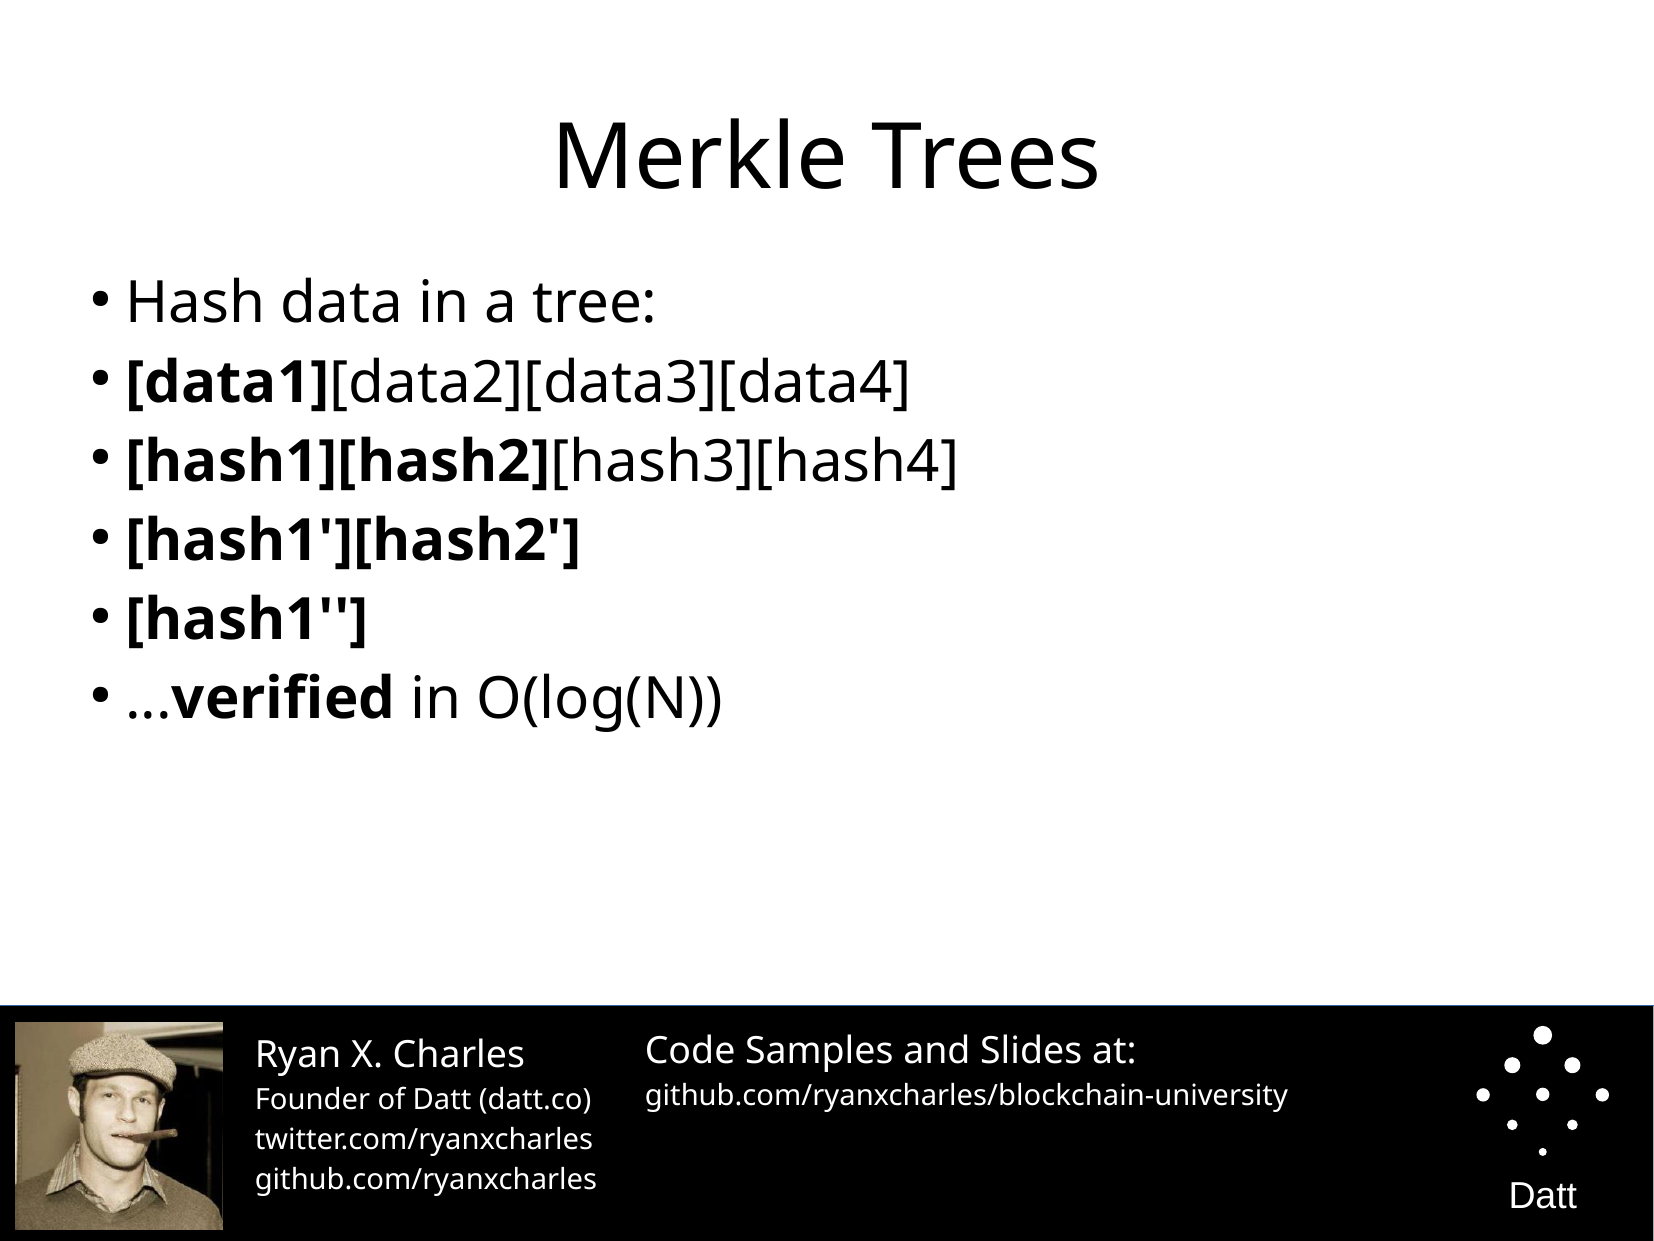

# Merkle Trees
Hash data in a tree:
[data1][data2][data3][data4]
[hash1][hash2][hash3][hash4]
[hash1'][hash2']
[hash1'']
...verified in O(log(N))
Code Samples and Slides at:
github.com/ryanxcharles/blockchain-university
Ryan X. Charles
Founder of Datt (datt.co)
twitter.com/ryanxcharles
github.com/ryanxcharles
Datt